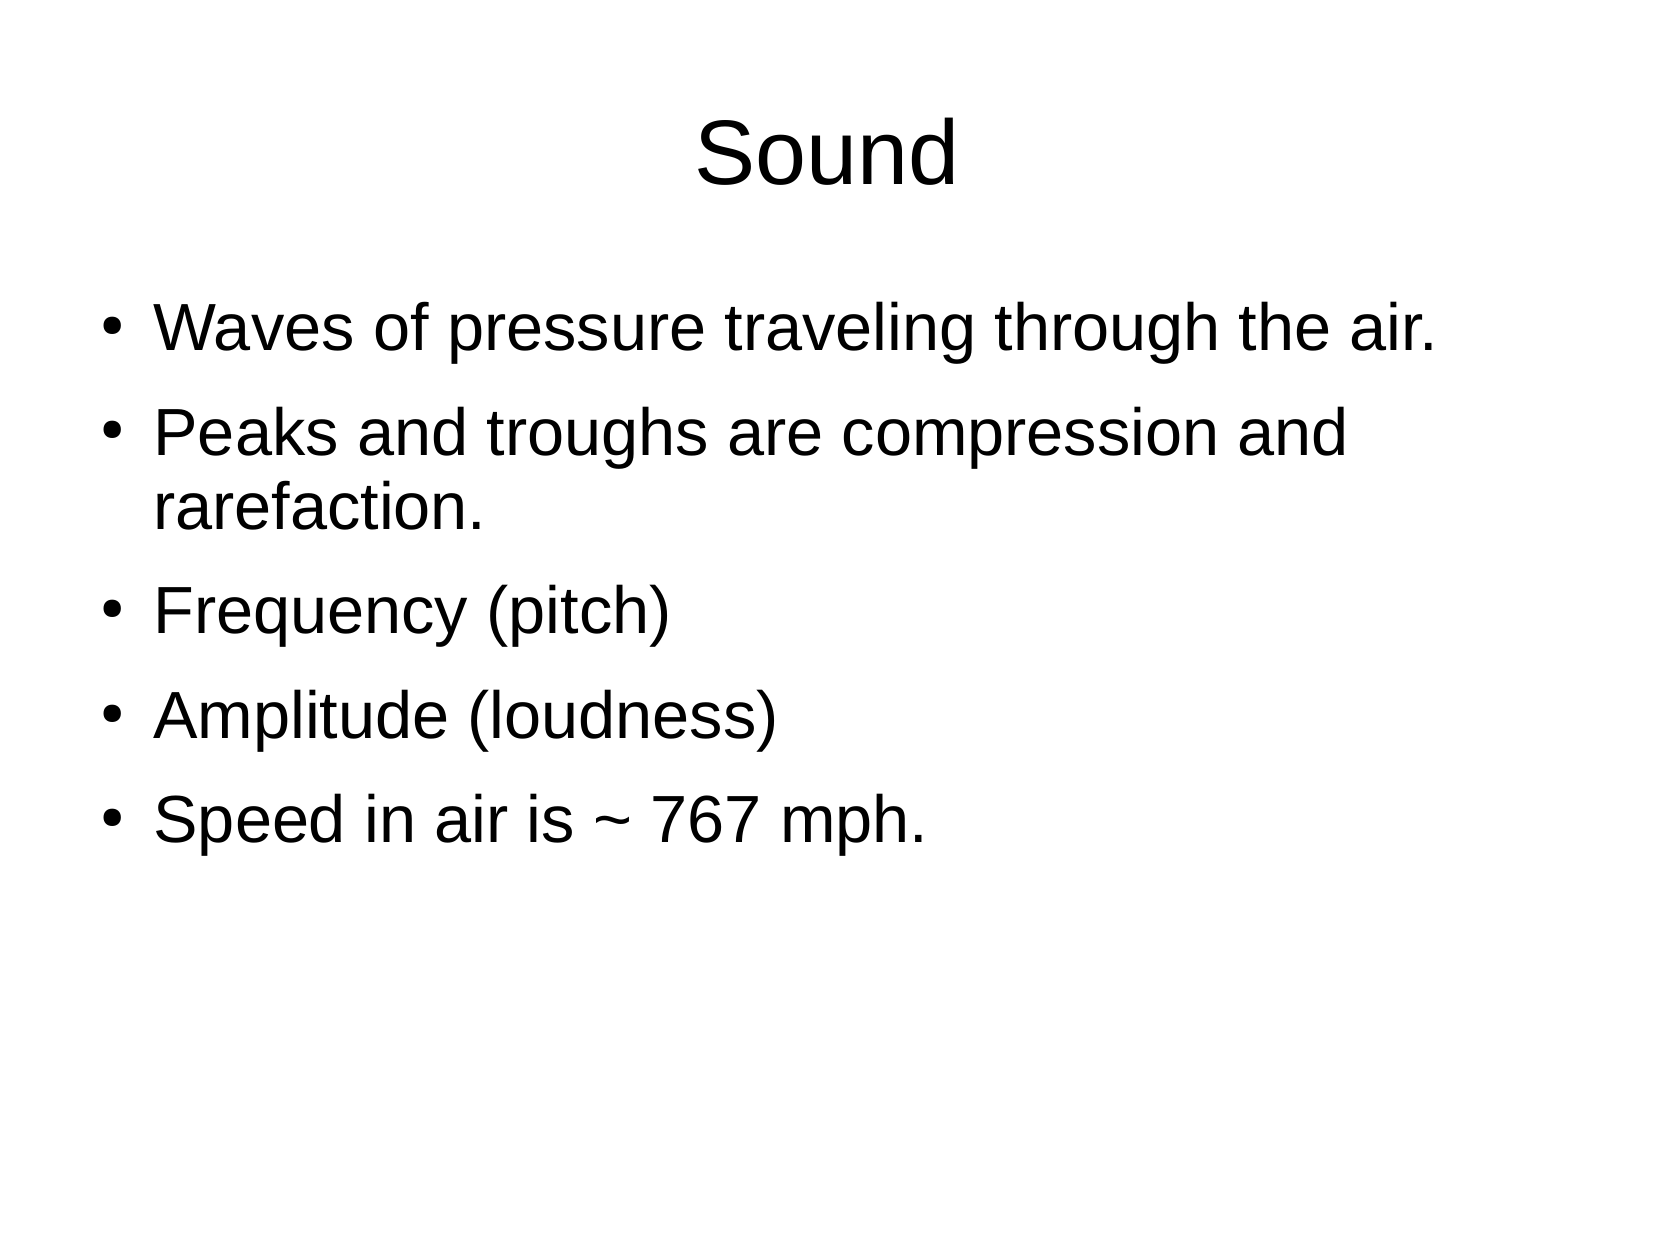

# Sound
Waves of pressure traveling through the air.
Peaks and troughs are compression and rarefaction.
Frequency (pitch)
Amplitude (loudness)
Speed in air is ~ 767 mph.